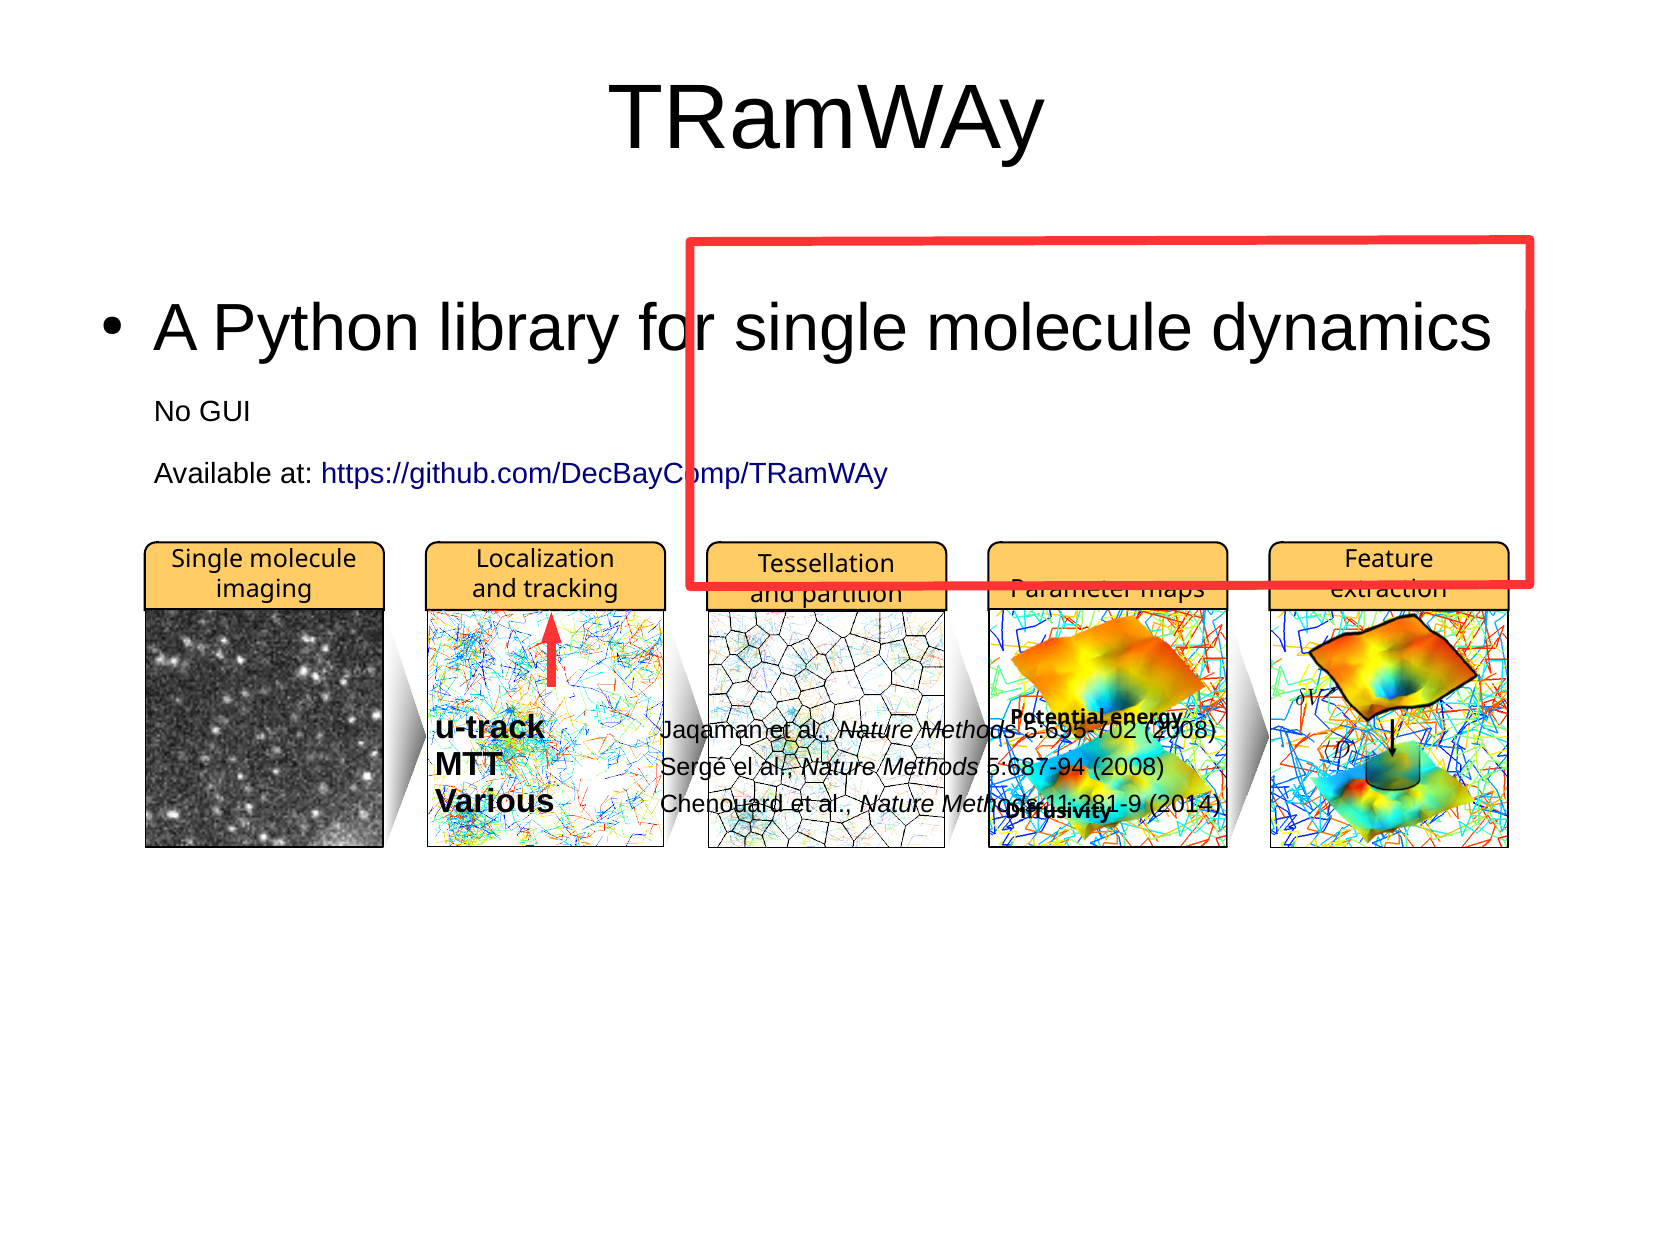

# TRamWAy
A Python library for single molecule dynamics
No GUI
Available at: https://github.com/DecBayComp/TRamWAy
Single molecule imaging
Localization
and tracking
Tessellation
and partition
Parameter maps
Potential energy
Diffusivity
Feature extraction
u-track		Jaqaman et al., Nature Methods 5:695-702 (2008)
MTT			Sergé el al., Nature Methods 5:687-94 (2008)
Various 		Chenouard et al., Nature Methods 11:281-9 (2014)